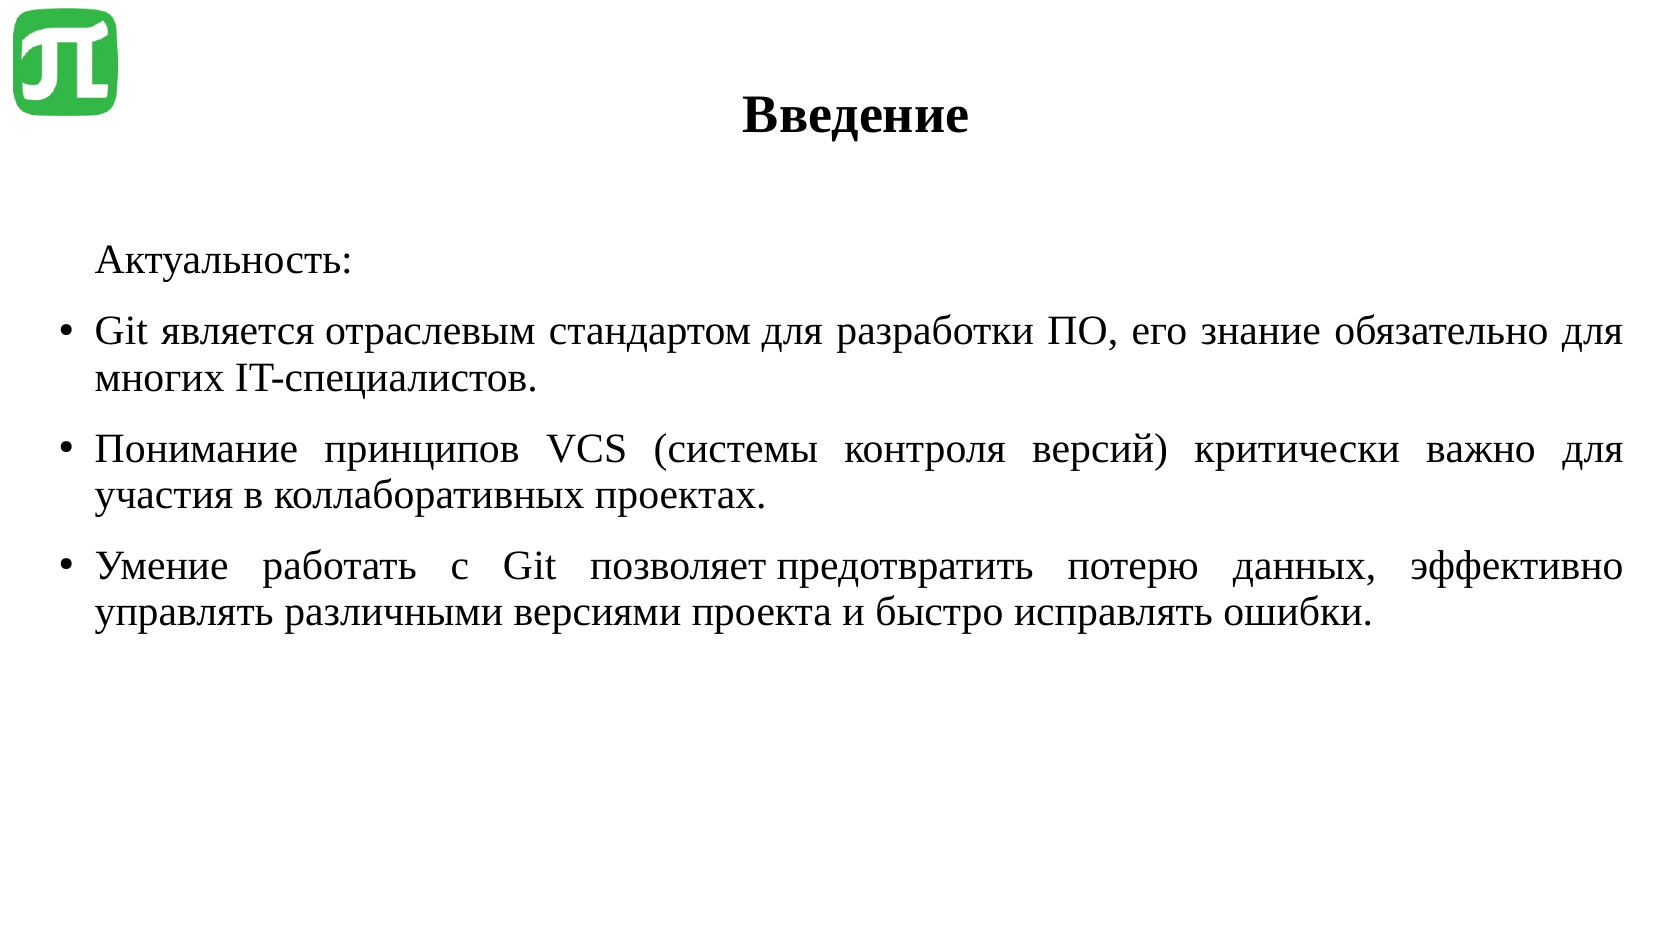

Актуальность:
Git является отраслевым стандартом для разработки ПО, его знание обязательно для многих IT-специалистов.
Понимание принципов VCS (системы контроля версий) критически важно для участия в коллаборативных проектах.
Умение работать с Git позволяет предотвратить потерю данных, эффективно управлять различными версиями проекта и быстро исправлять ошибки.
# Введение